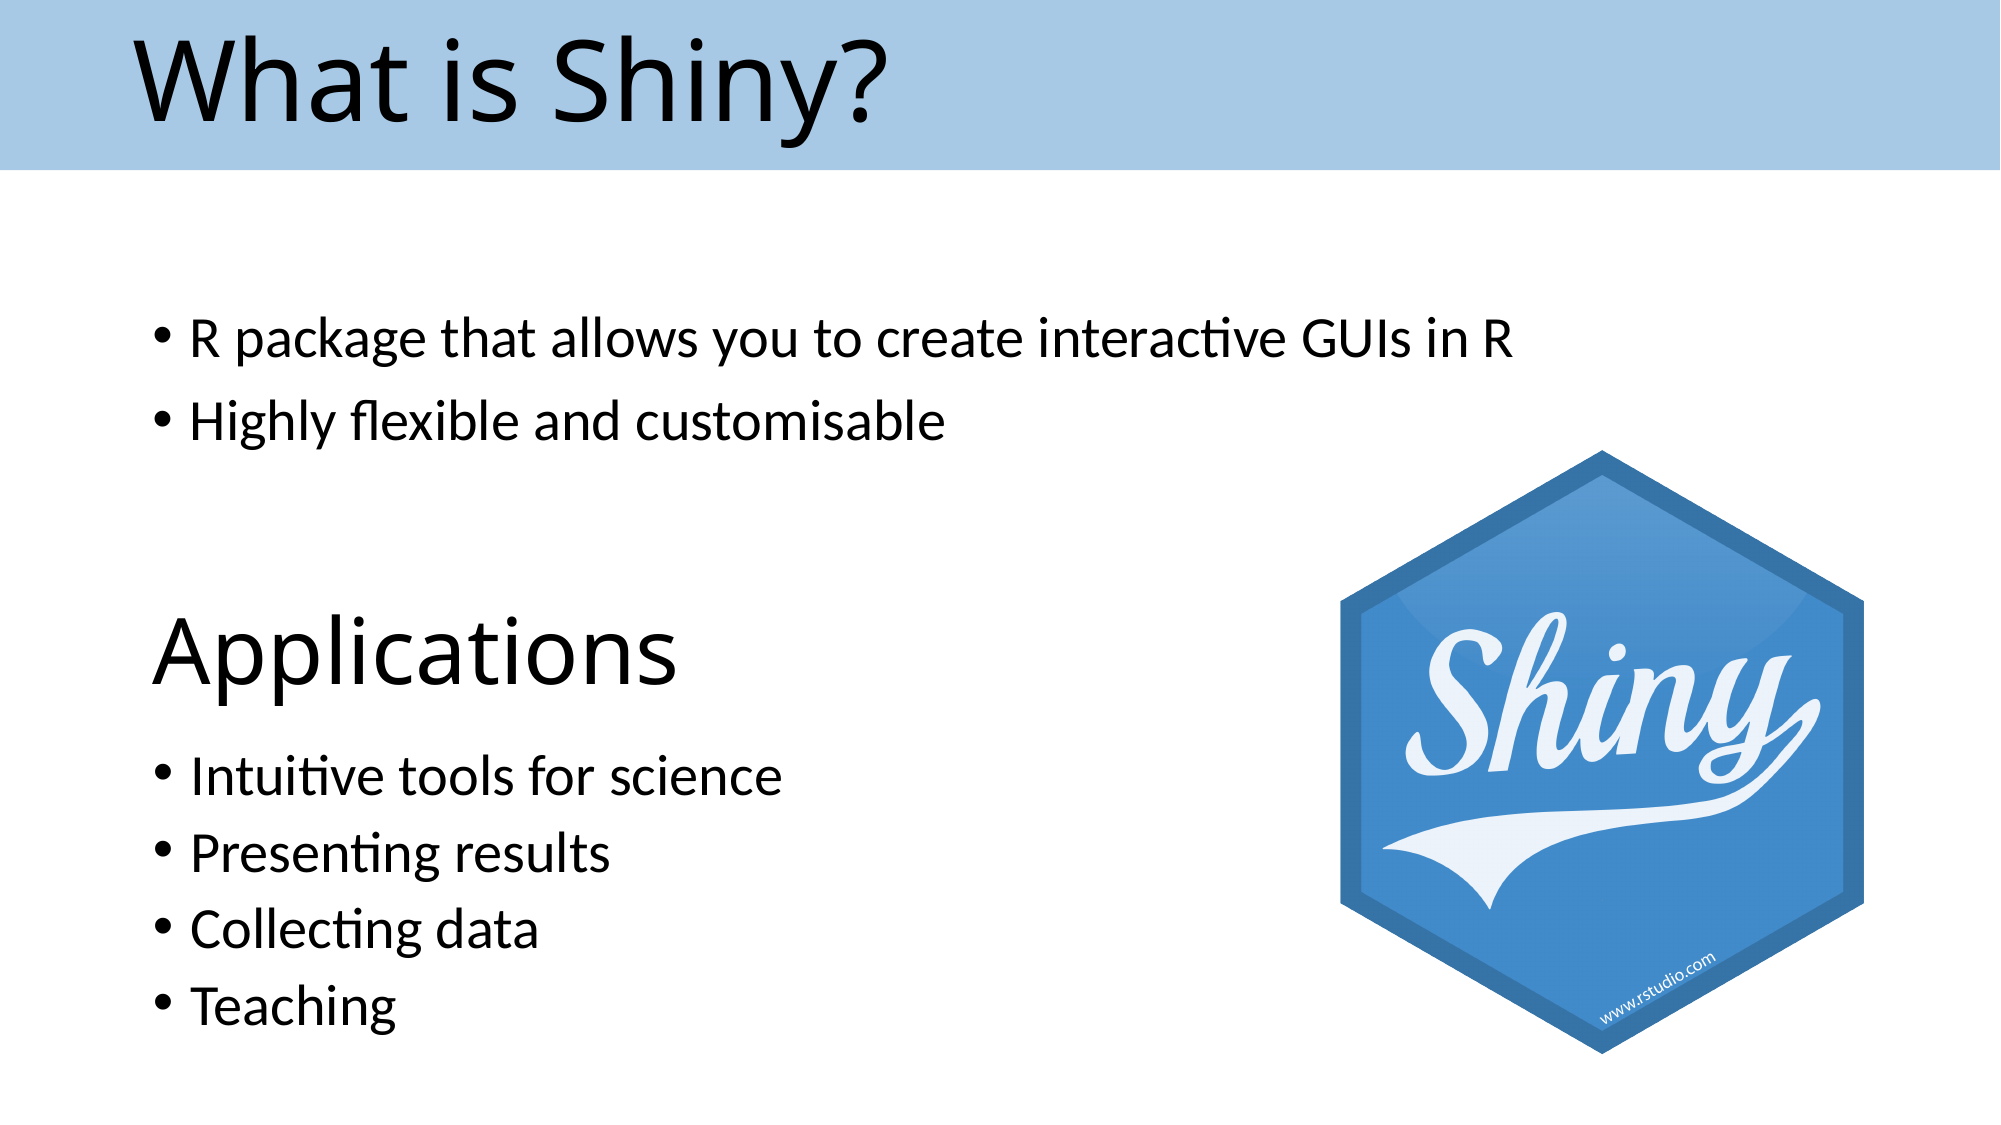

# What is Shiny?
R package that allows you to create interactive GUIs in R
Highly flexible and customisable
Applications
Intuitive tools for science
Presenting results
Collecting data
Teaching